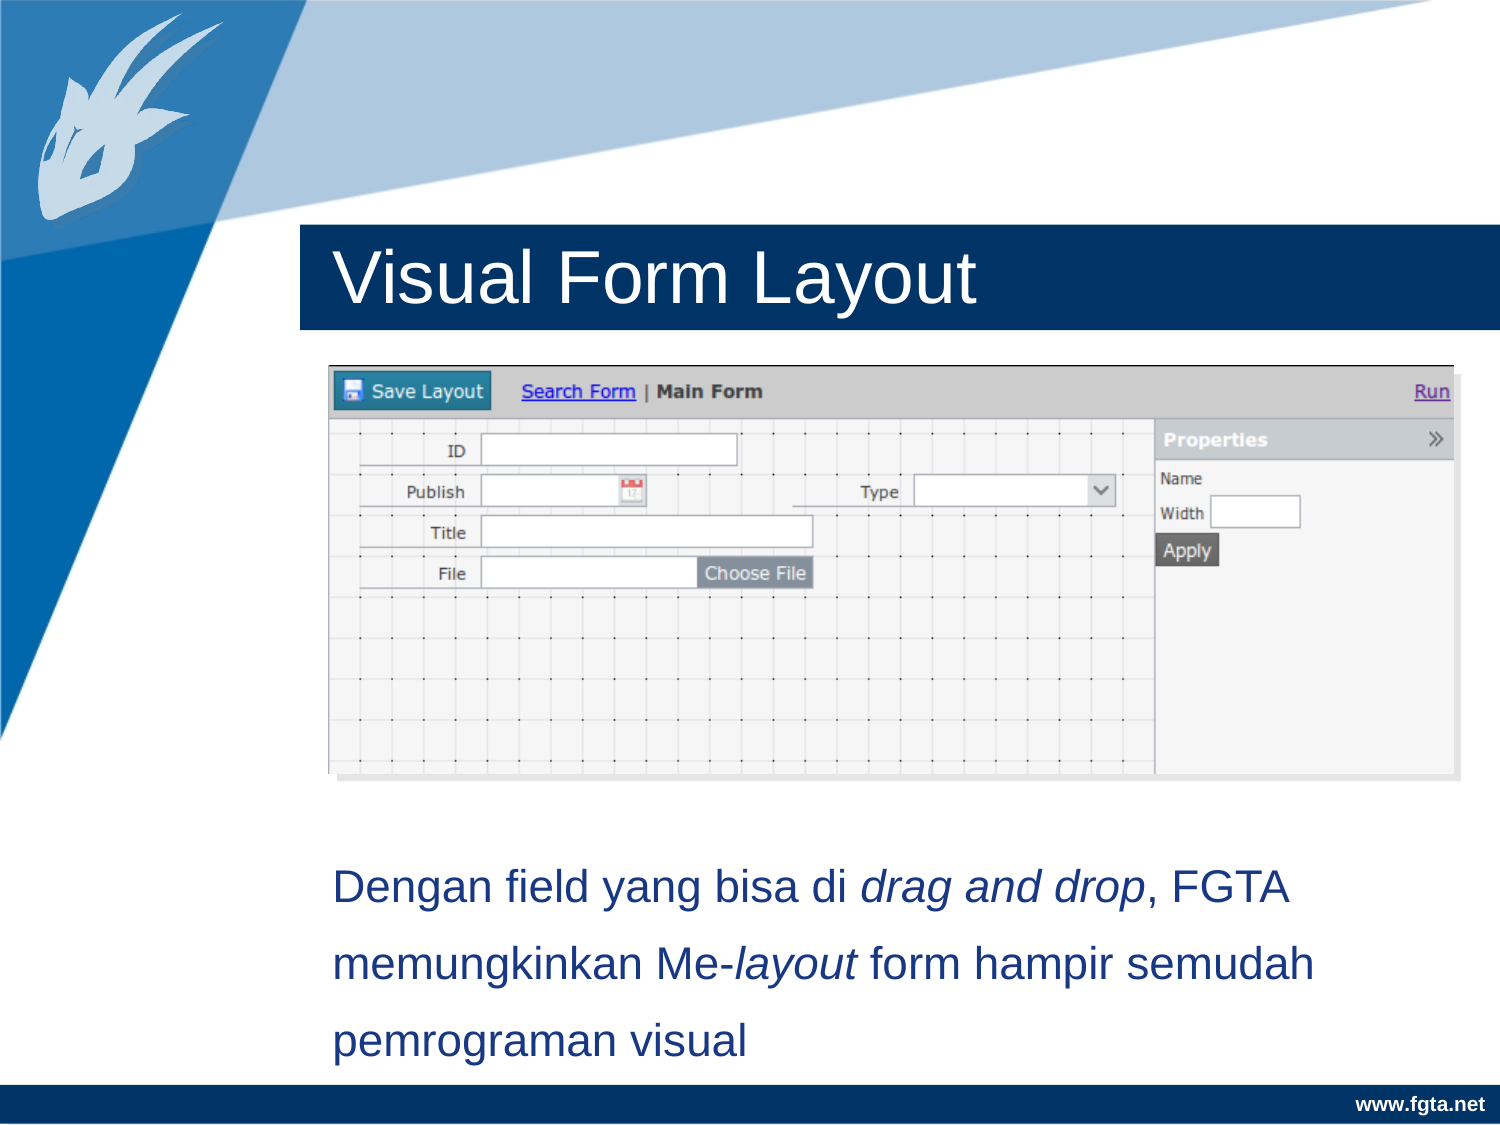

# Visual Form Layout
Dengan field yang bisa di drag and drop, FGTA memungkinkan Me-layout form hampir semudah pemrograman visual